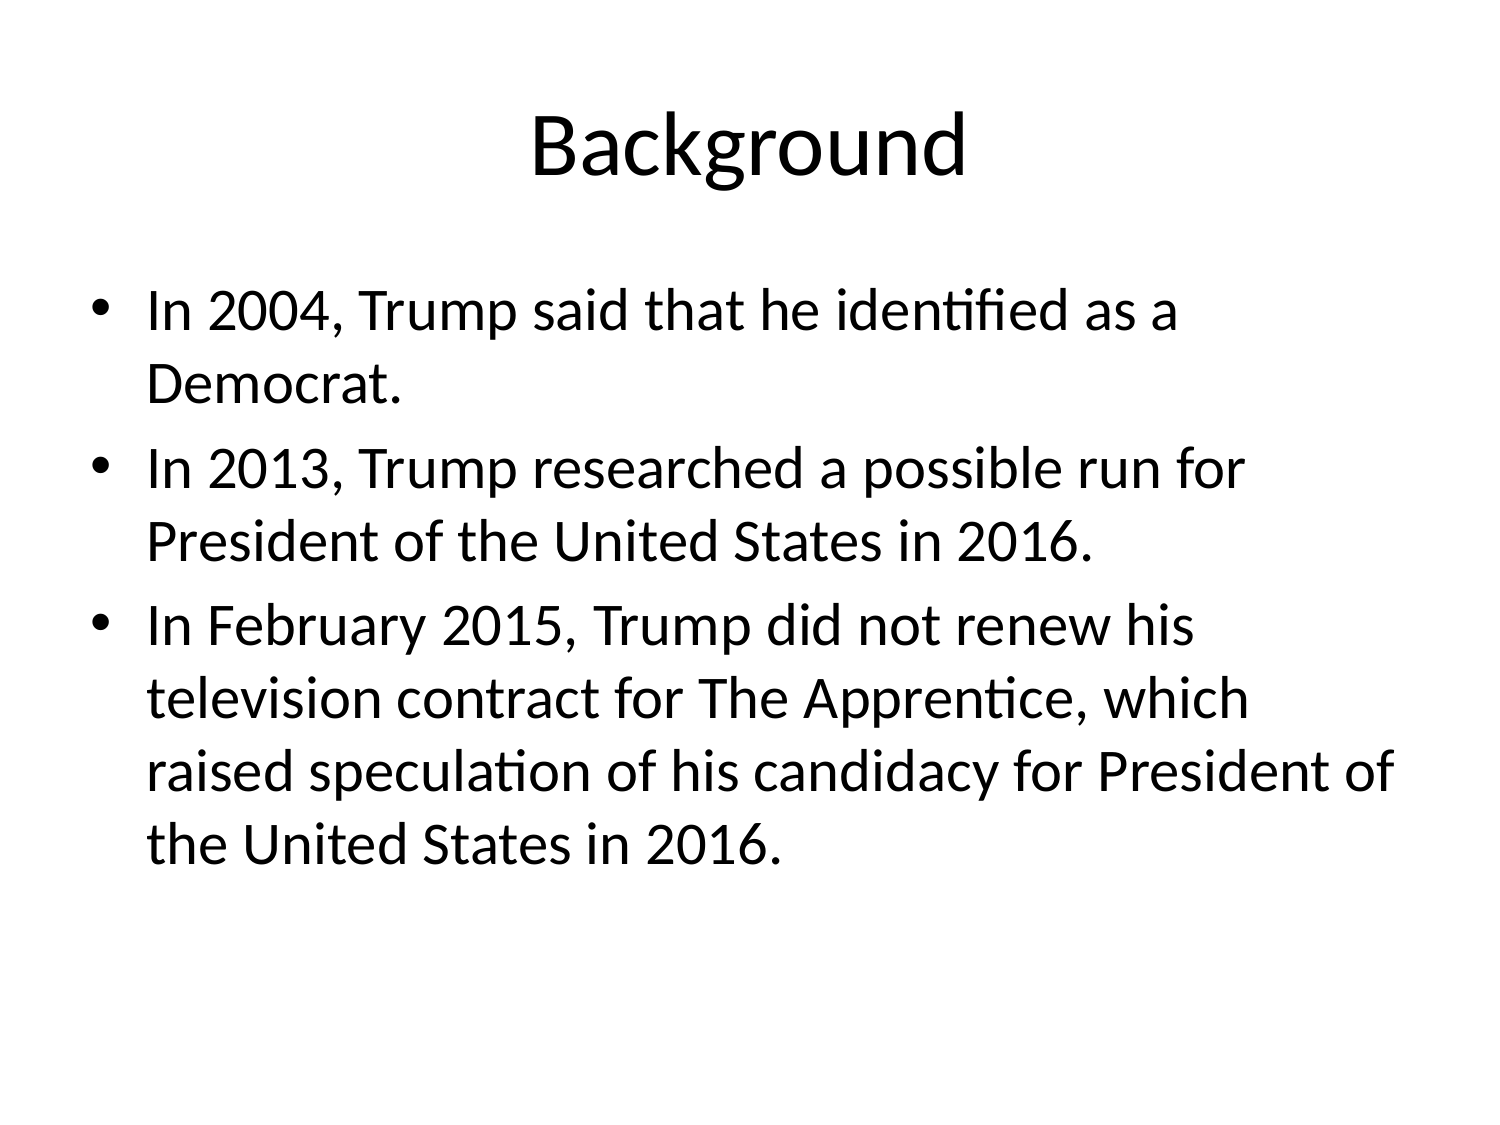

# Background
In 2004, Trump said that he identified as a Democrat.
In 2013, Trump researched a possible run for President of the United States in 2016.
In February 2015, Trump did not renew his television contract for The Apprentice, which raised speculation of his candidacy for President of the United States in 2016.